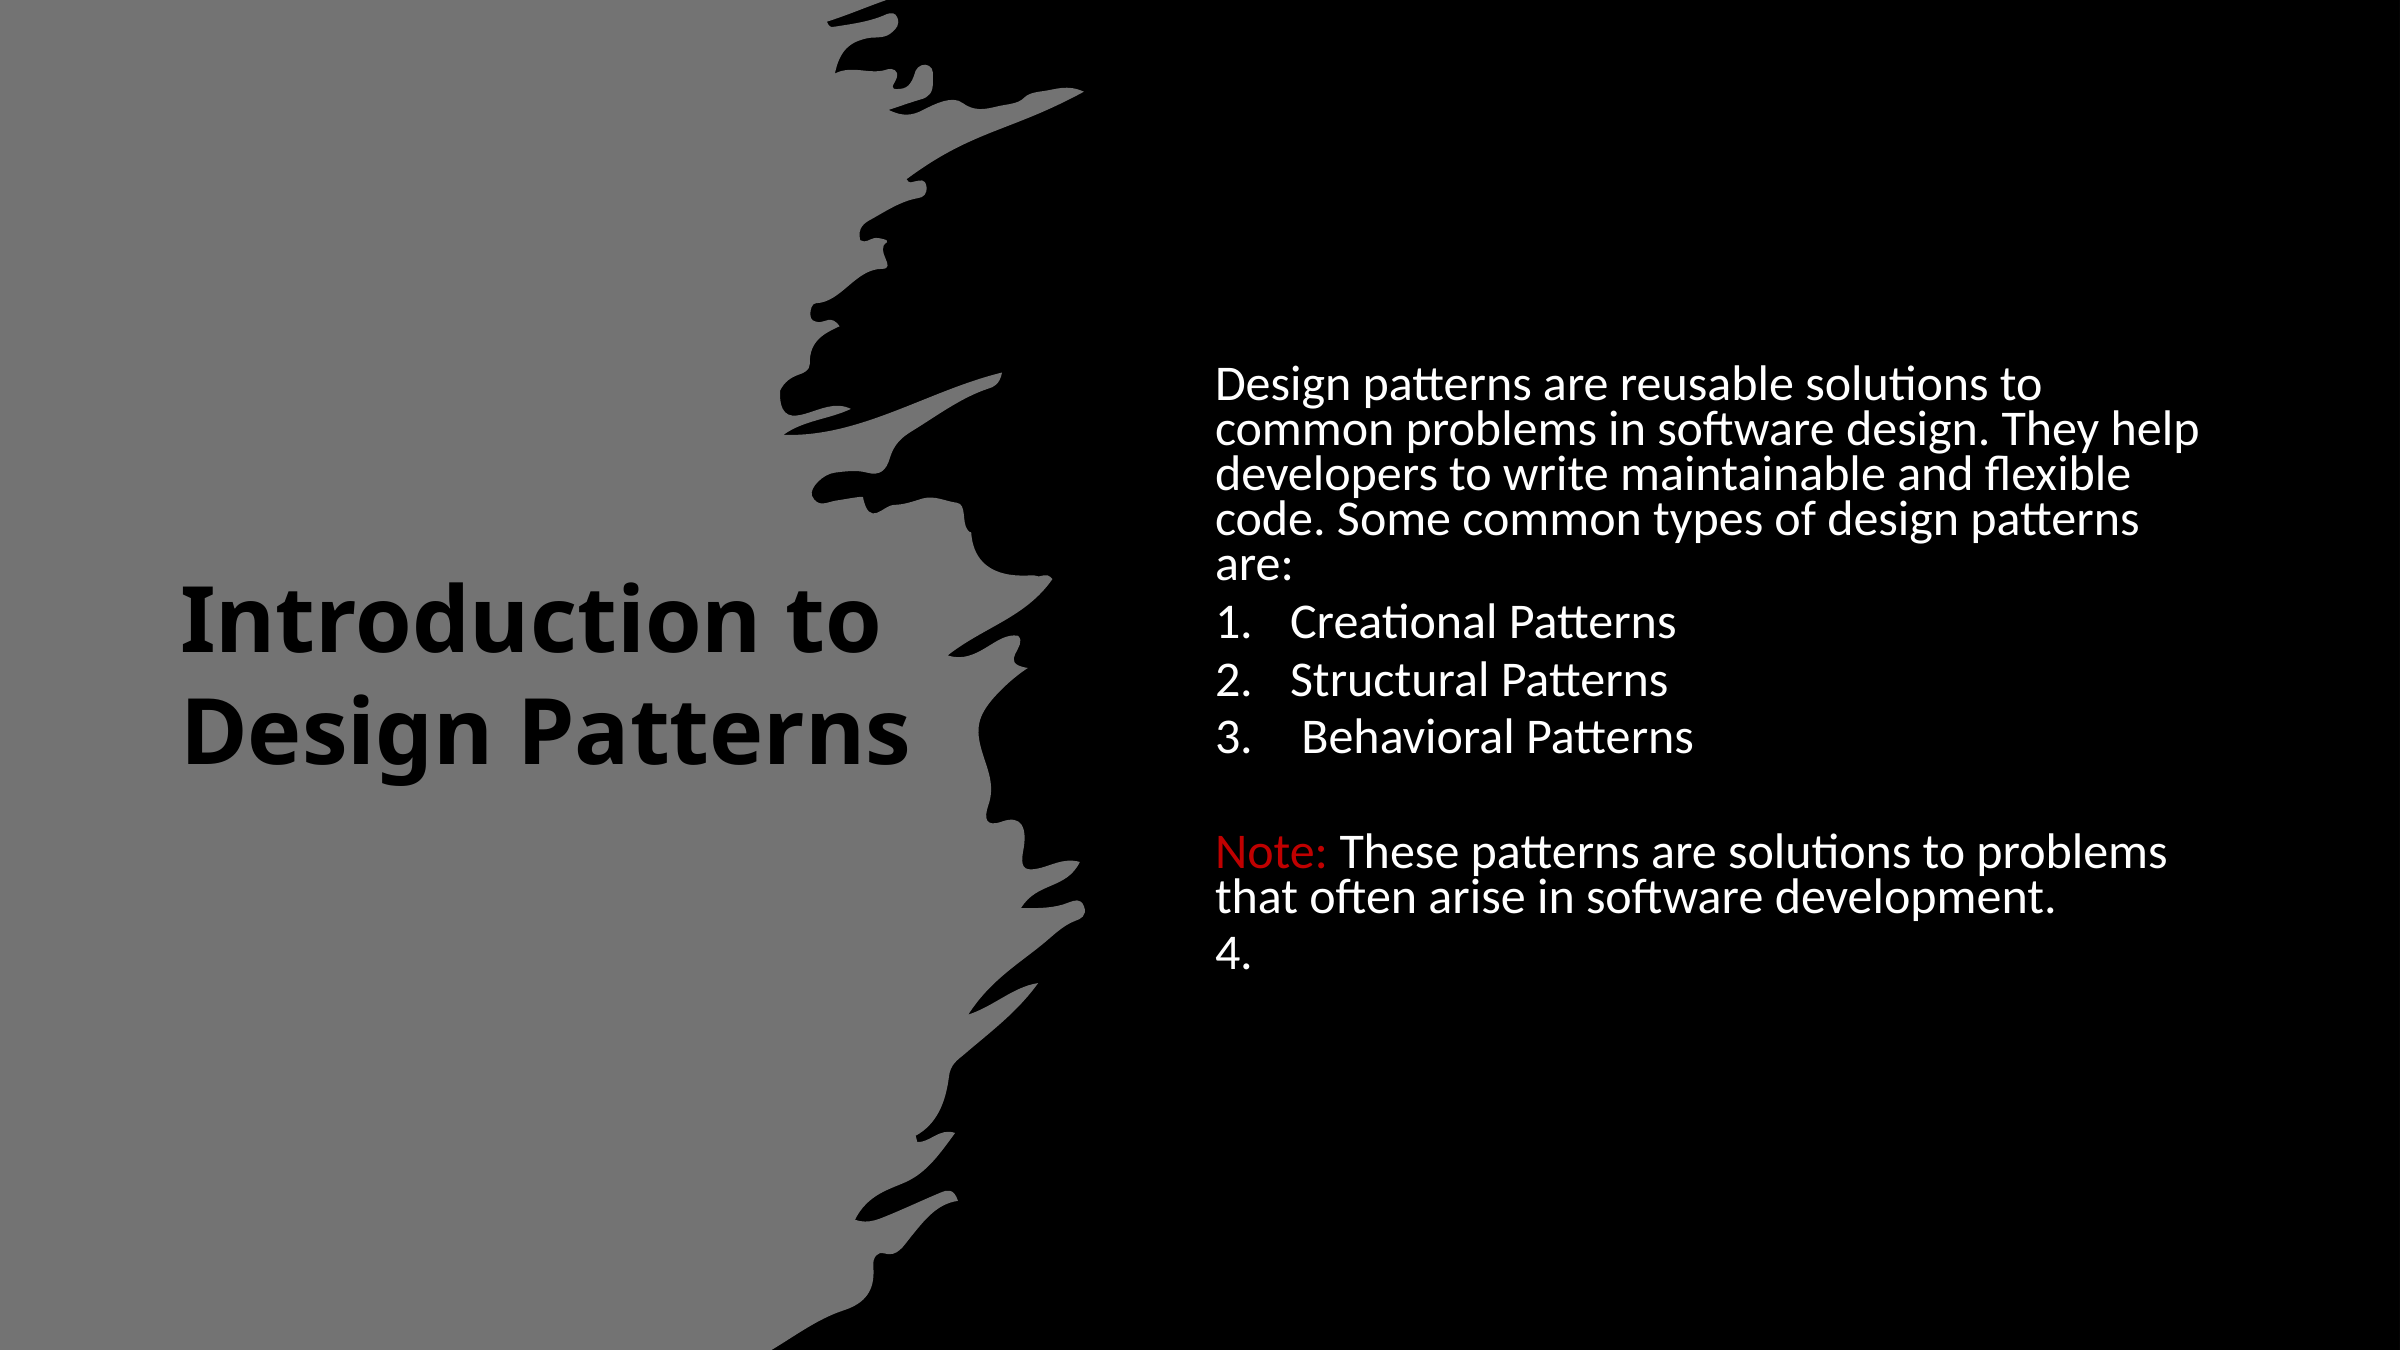

Introduction to Design Patterns
Design patterns are reusable solutions to common problems in software design. They help developers to write maintainable and flexible code. Some common types of design patterns are:
Creational Patterns
Structural Patterns
 Behavioral Patterns
Note: These patterns are solutions to problems that often arise in software development.